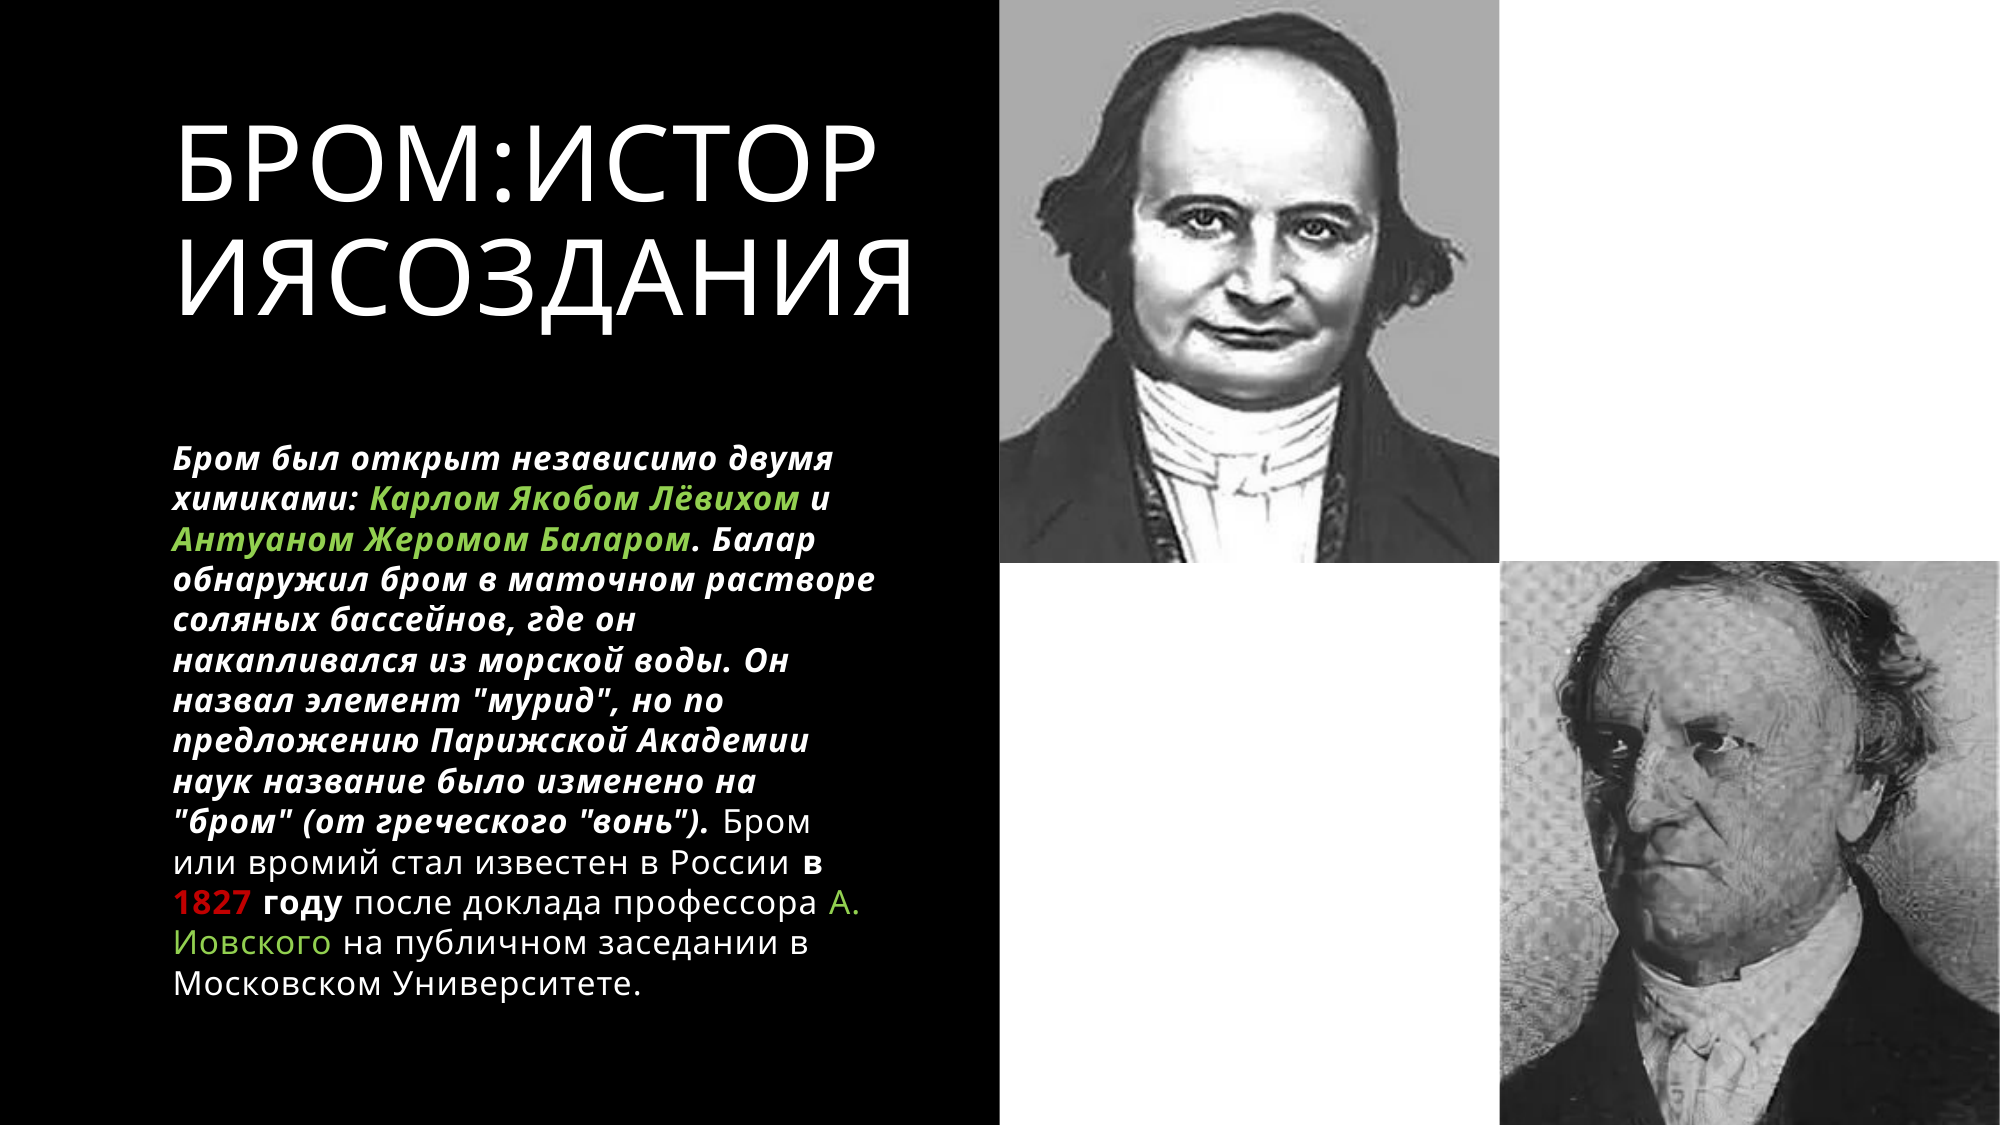

# Бром:историясоздания
Бром был открыт независимо двумя химиками: Карлом Якобом Лёвихом и Антуаном Жеромом Баларом. Балар обнаружил бром в маточном растворе соляных бассейнов, где он накапливался из морской воды. Он назвал элемент "мурид", но по предложению Парижской Академии наук название было изменено на "бром" (от греческого "вонь"). Бром или вромий стал известен в России в 1827 году после доклада профессора А. Иовского на публичном заседании в Московском Университете.